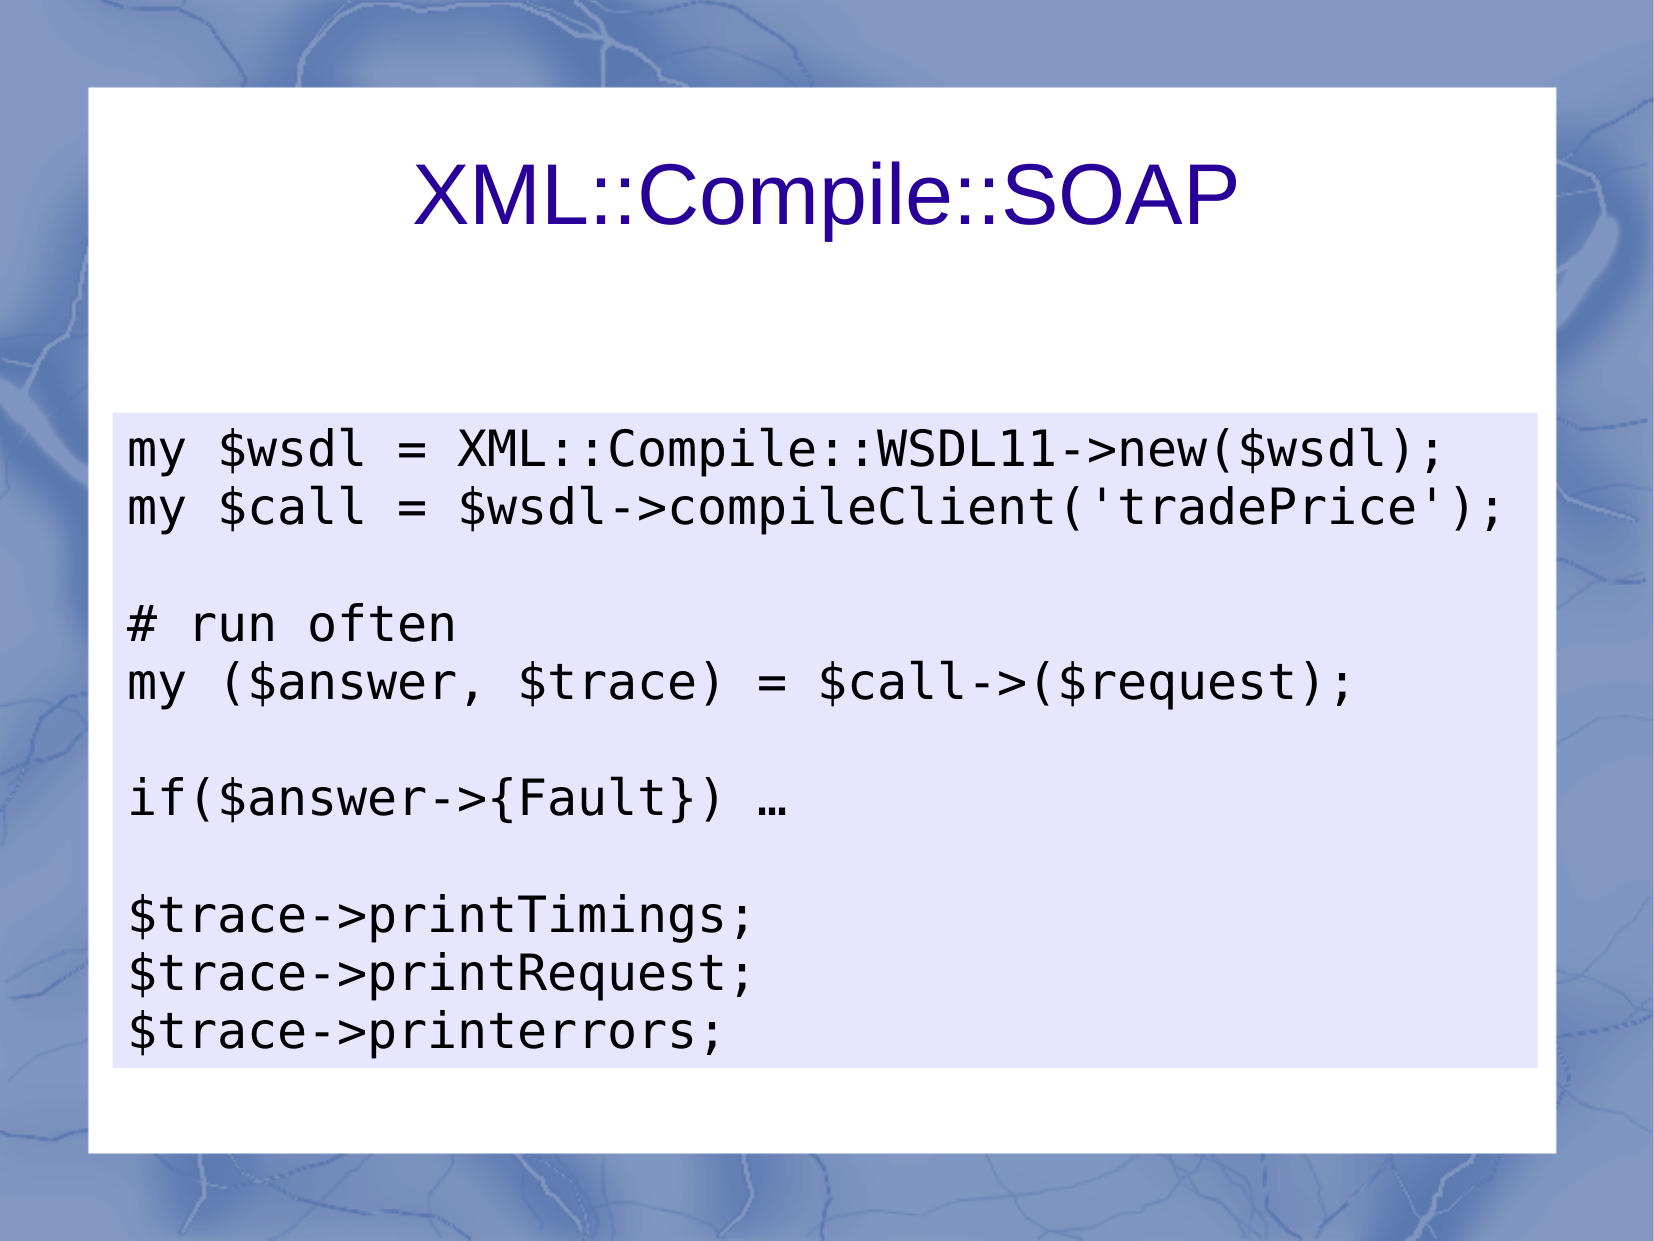

# XML::Compile::SOAP
my $wsdl = XML::Compile::WSDL11->new($wsdl);
my $call = $wsdl->compileClient('tradePrice');
# run often
my ($answer, $trace) = $call->($request);
if($answer->{Fault}) …
$trace->printTimings;
$trace->printRequest;
$trace->printerrors;